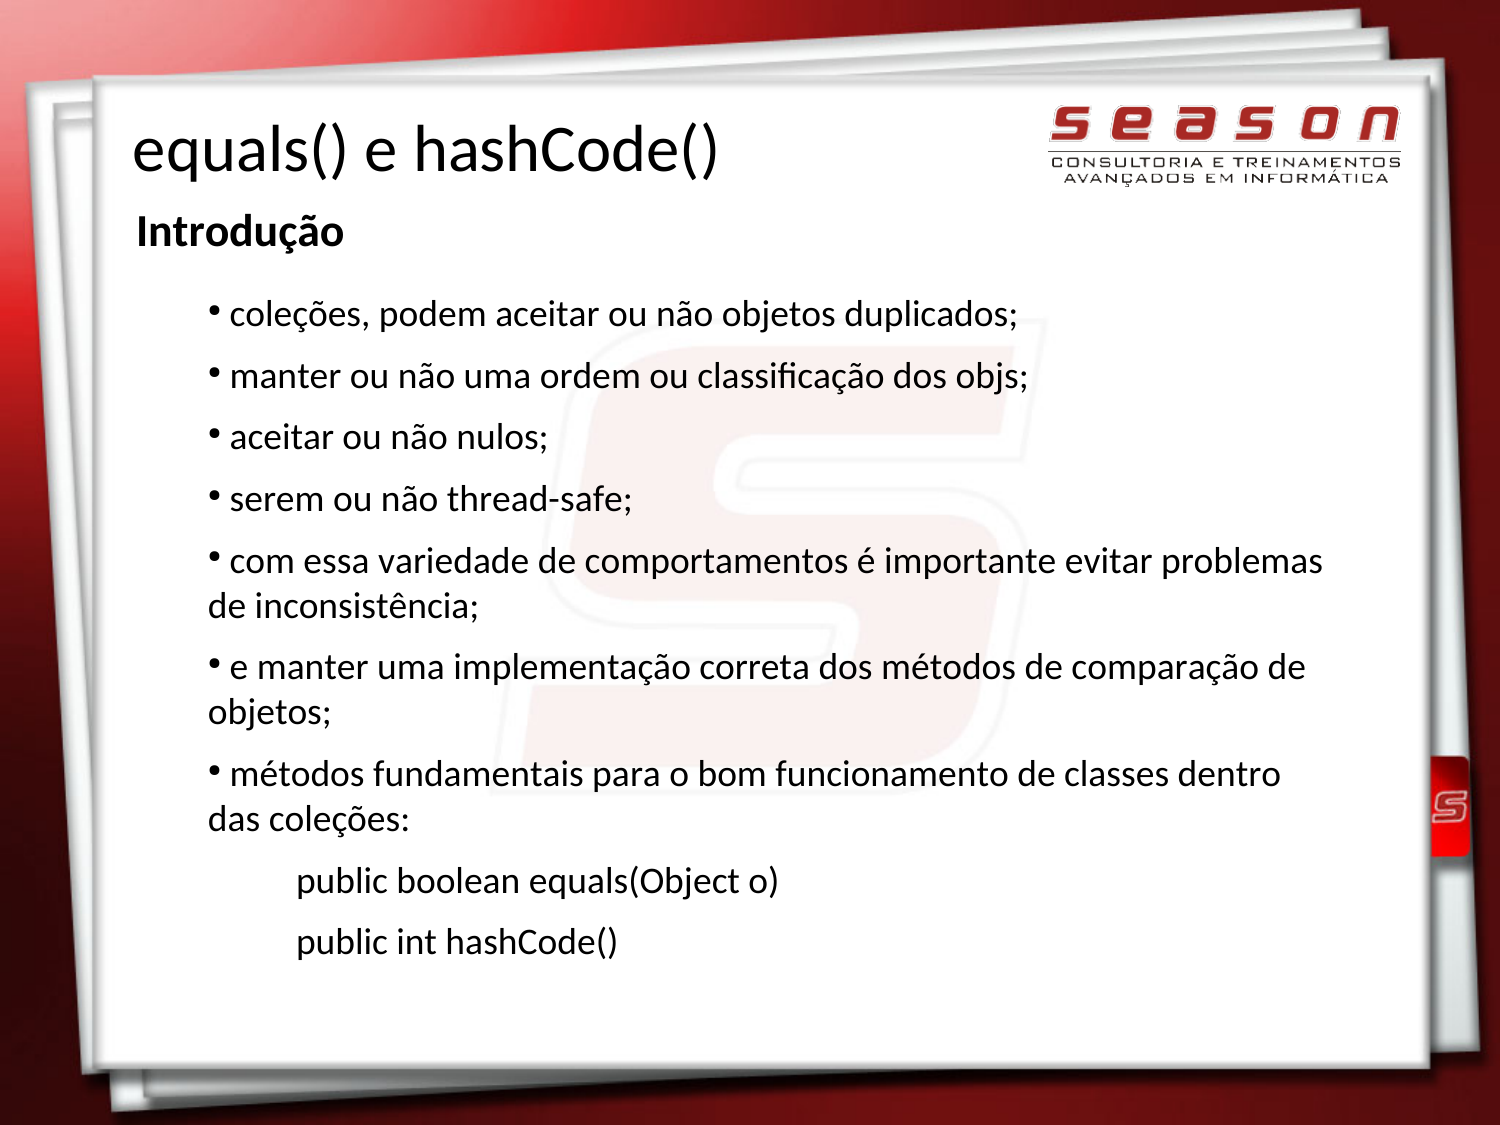

# equals() e hashCode()
Introdução
 coleções, podem aceitar ou não objetos duplicados;
 manter ou não uma ordem ou classificação dos objs;
 aceitar ou não nulos;
 serem ou não thread-safe;
 com essa variedade de comportamentos é importante evitar problemas de inconsistência;
 e manter uma implementação correta dos métodos de comparação de objetos;
 métodos fundamentais para o bom funcionamento de classes dentro das coleções:
public boolean equals(Object o)
public int hashCode()